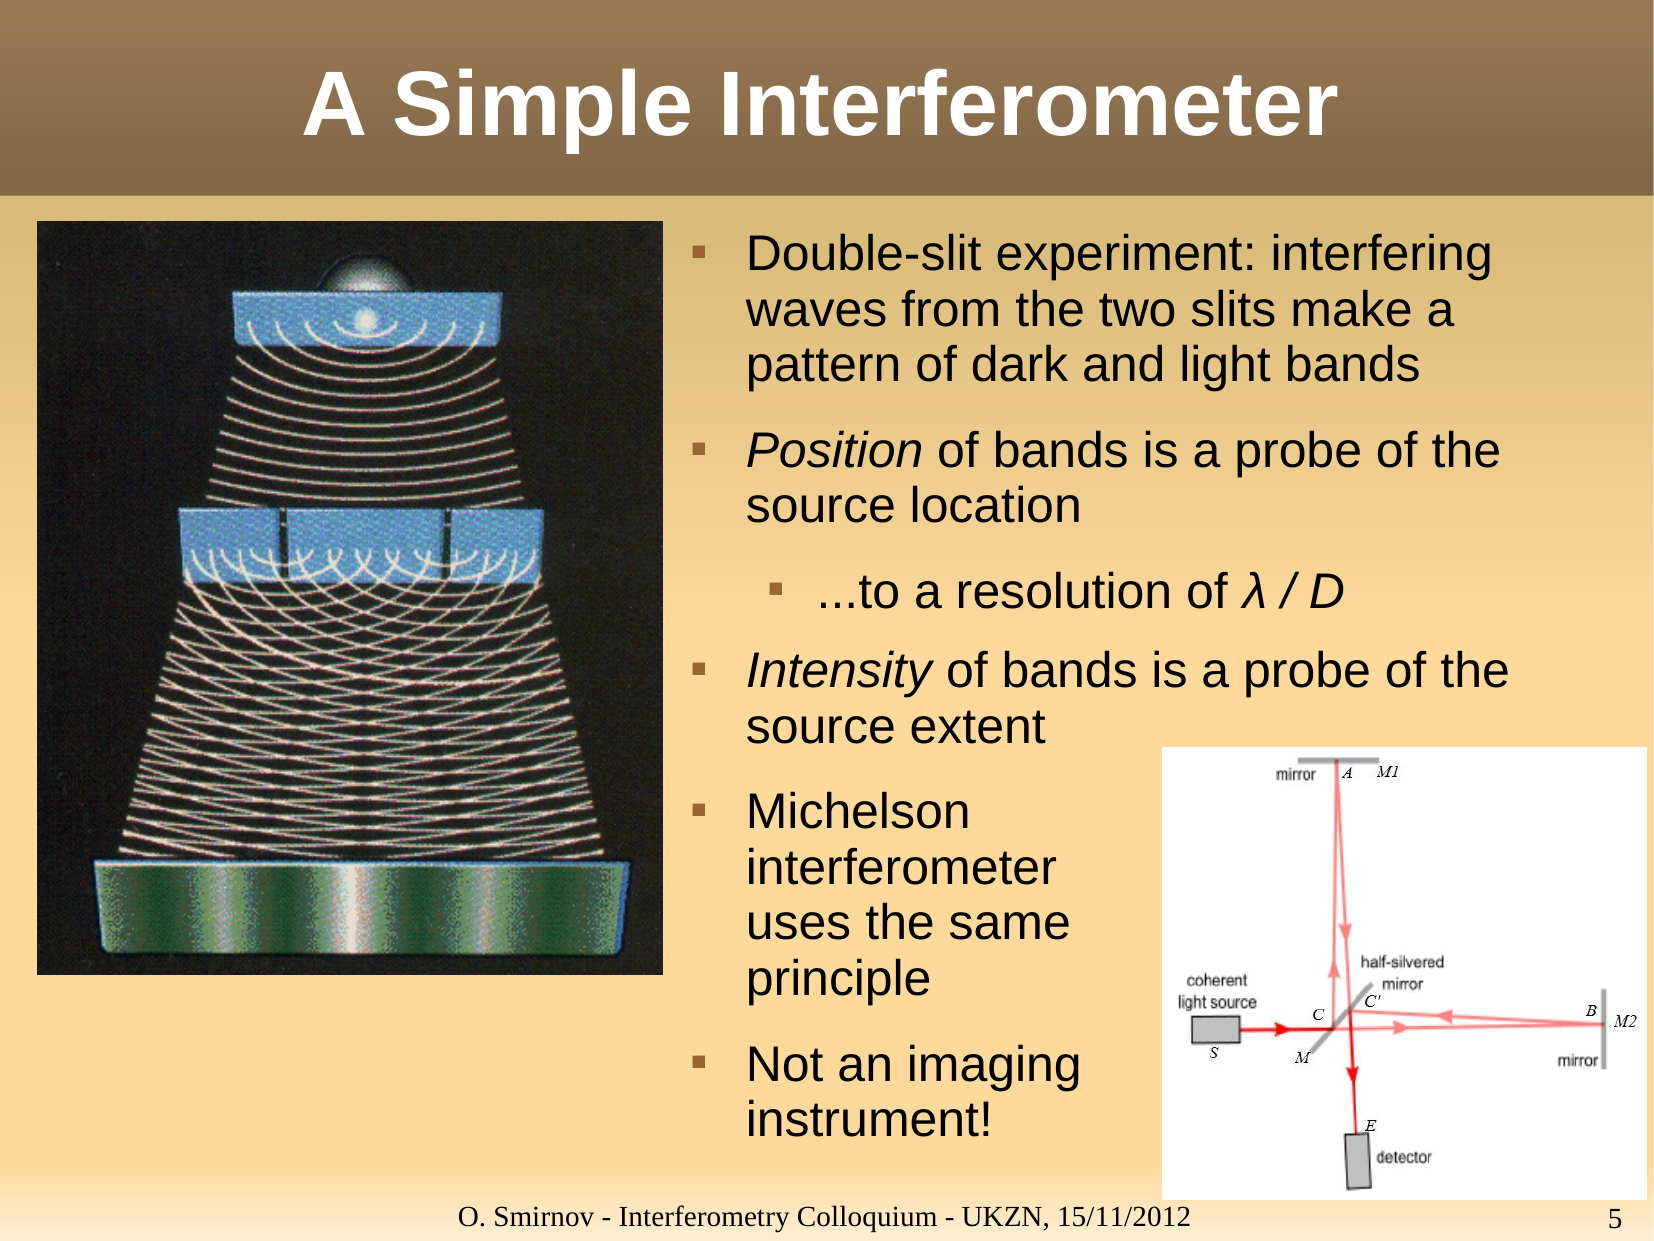

# A Simple Interferometer
Double-slit experiment: interfering waves from the two slits make a pattern of dark and light bands
Position of bands is a probe of the source location
...to a resolution of λ / D
Intensity of bands is a probe of the source extent
Michelson
interferometer
uses the same
principle
Not an imaging
instrument!
O. Smirnov - Interferometry Colloquium - UKZN, 15/11/2012
5